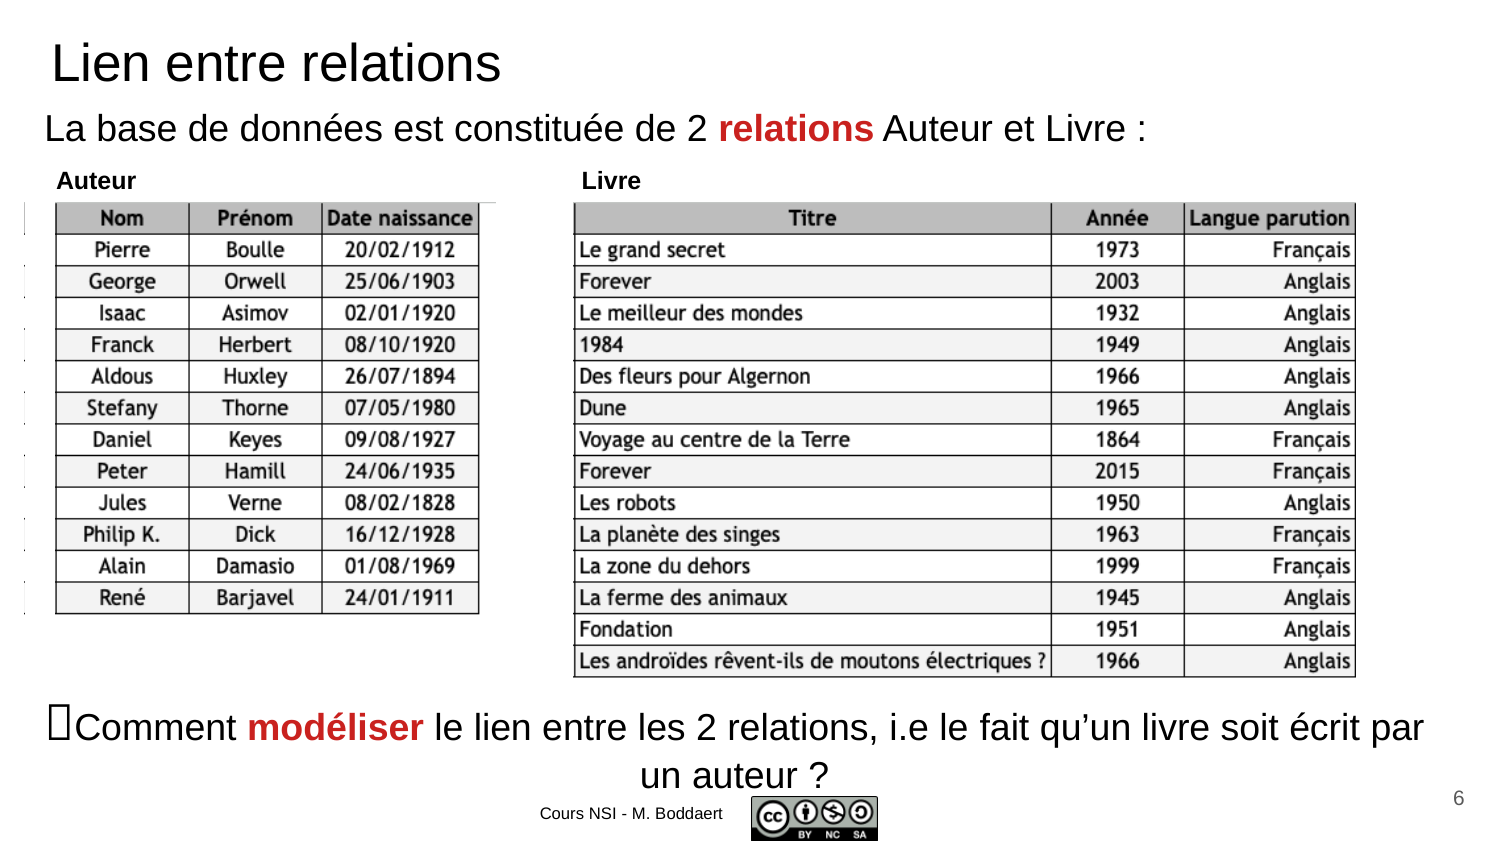

# Lien entre relations
La base de données est constituée de 2 relations Auteur et Livre :
Auteur
Livre
Comment modéliser le lien entre les 2 relations, i.e le fait qu’un livre soit écrit par un auteur ?